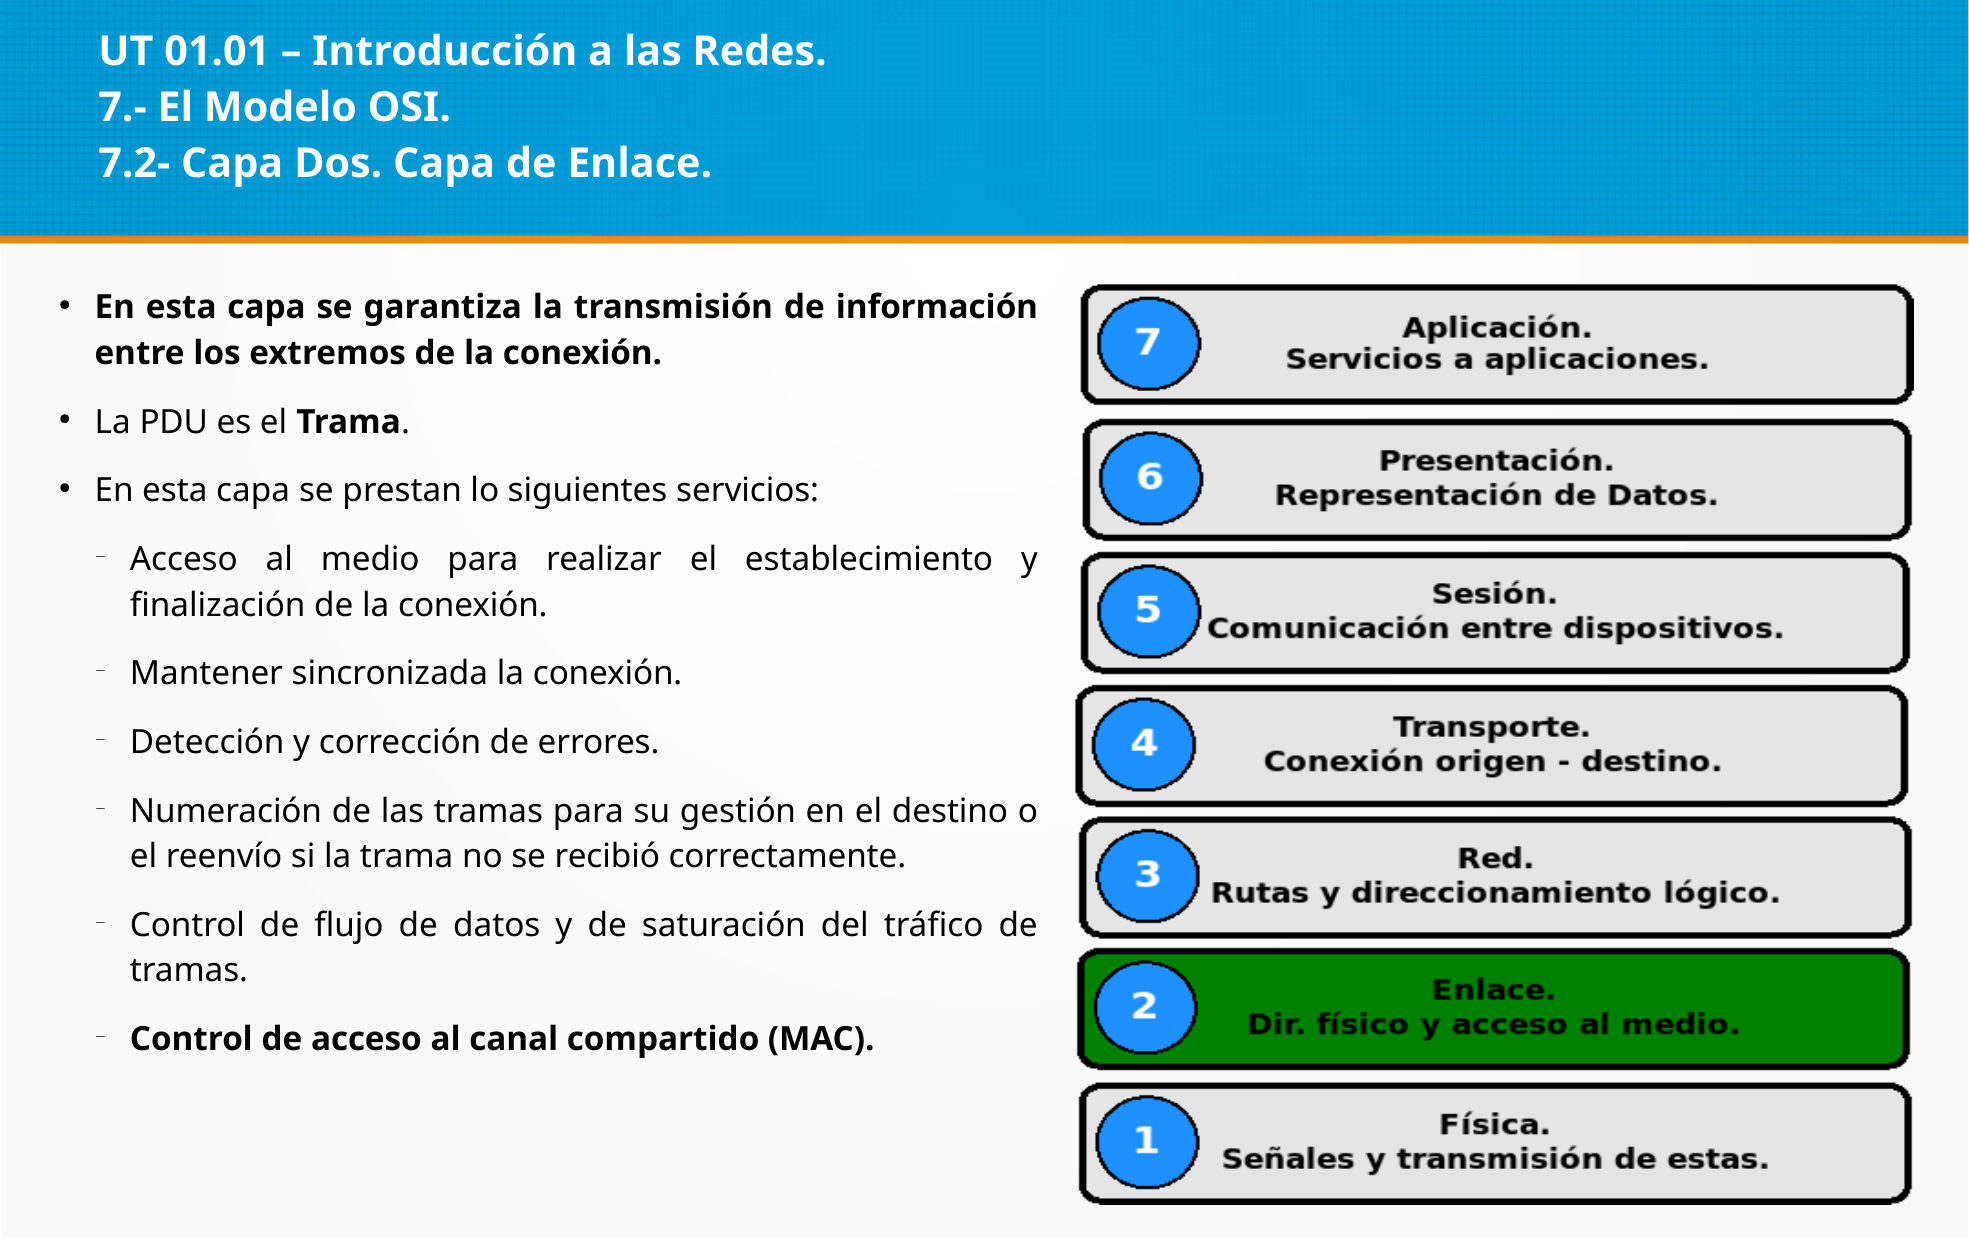

# UT 01.01 – Introducción a las Redes. 7.- El Modelo OSI. 7.2- Capa Dos. Capa de Enlace.
En esta capa se garantiza la transmisión de información entre los extremos de la conexión.
La PDU es el Trama.
En esta capa se prestan lo siguientes servicios:
Acceso al medio para realizar el establecimiento y finalización de la conexión.
Mantener sincronizada la conexión.
Detección y corrección de errores.
Numeración de las tramas para su gestión en el destino o el reenvío si la trama no se recibió correctamente.
Control de flujo de datos y de saturación del tráfico de tramas.
Control de acceso al canal compartido (MAC).